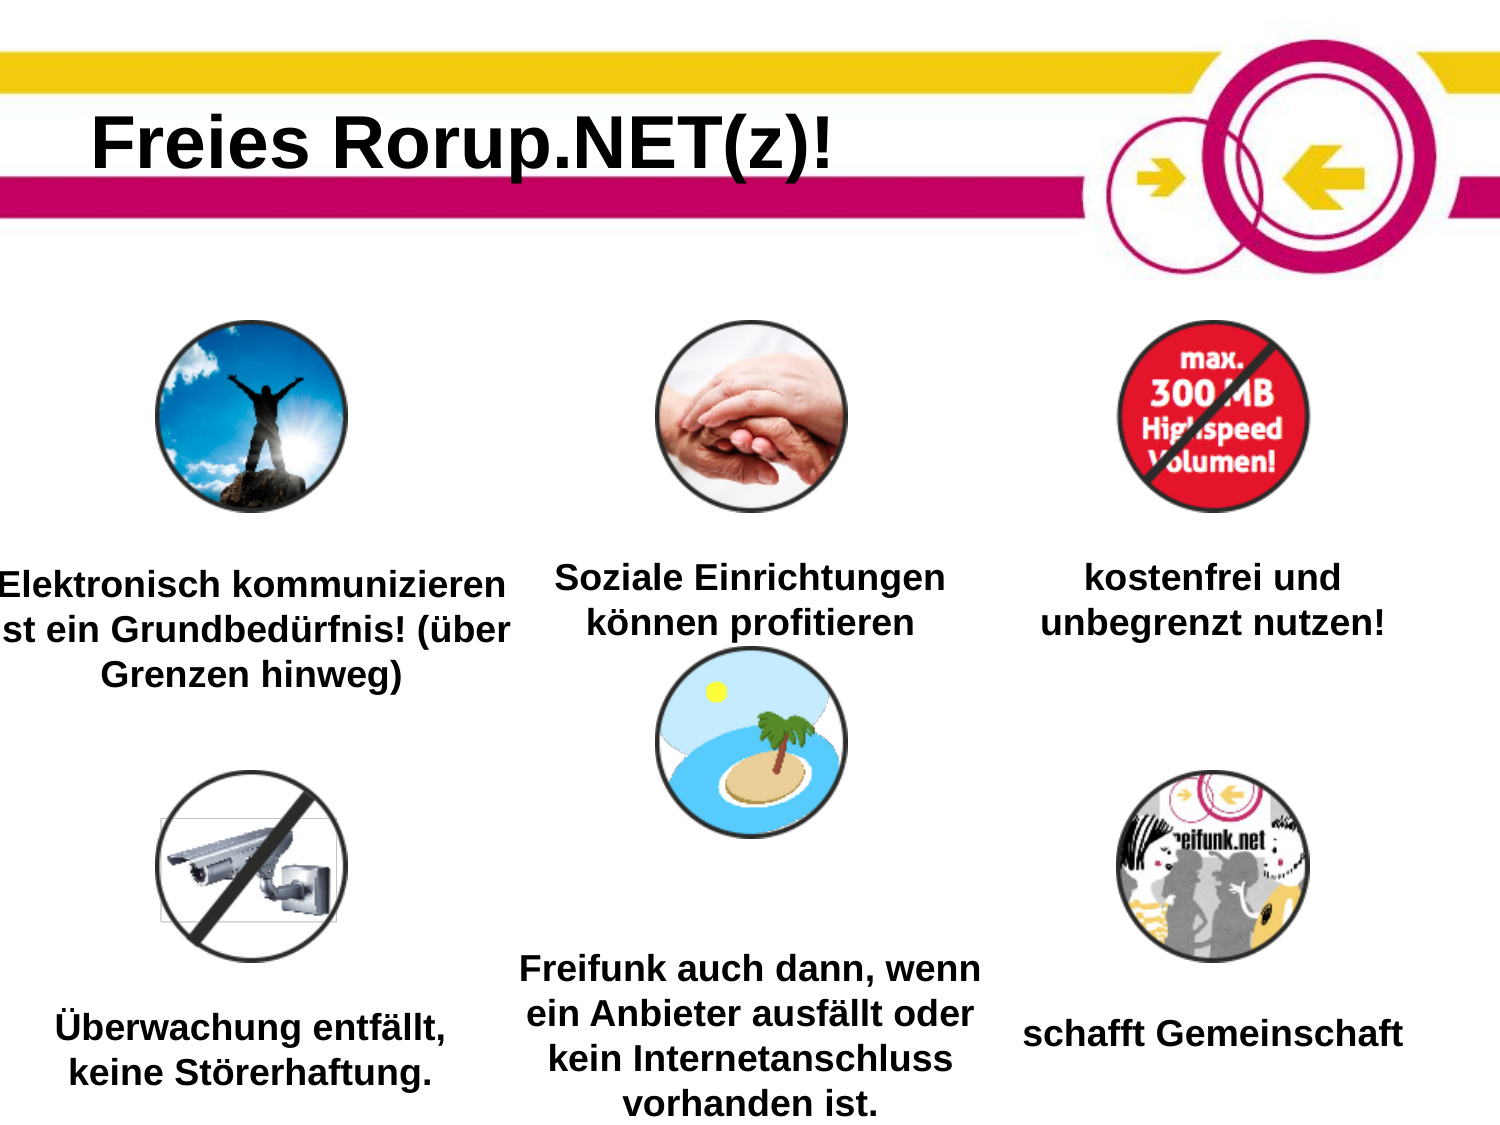

Freies Rorup.NET(z)!
Elektronisch kommunizieren ist ein Grundbedürfnis! (über Grenzen hinweg)
Soziale Einrichtungen können profitieren
kostenfrei und unbegrenzt nutzen!
Freifunk auch dann, wenn ein Anbieter ausfällt oder kein Internetanschluss vorhanden ist.
Überwachung entfällt, keine Störerhaftung.
schafft Gemeinschaft